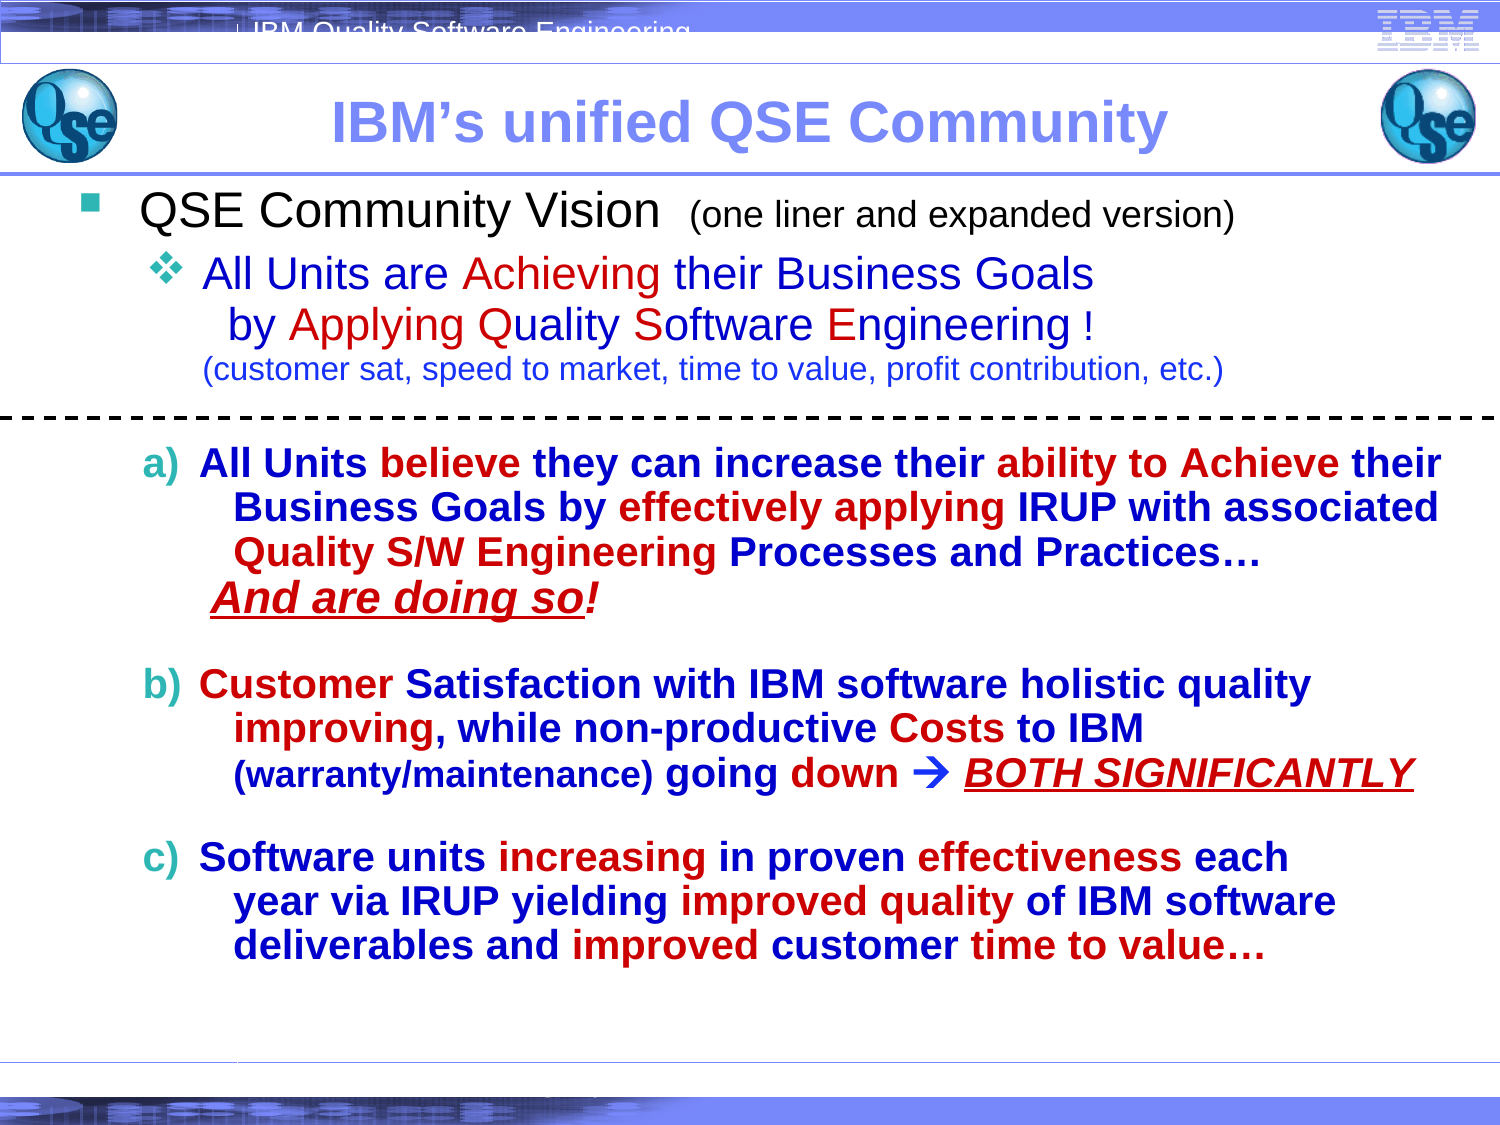

# IBM’s unified QSE Community
QSE Community Vision (one liner and expanded version)
All Units are Achieving their Business Goals
 by Applying Quality Software Engineering !
(customer sat, speed to market, time to value, profit contribution, etc.)
All Units believe they can increase their ability to Achieve their
 Business Goals by effectively applying IRUP with associated
 Quality S/W Engineering Processes and Practices…
 And are doing so!
Customer Satisfaction with IBM software holistic quality
 improving, while non-productive Costs to IBM
 (warranty/maintenance) going down  BOTH SIGNIFICANTLY
Software units increasing in proven effectiveness each
 year via IRUP yielding improved quality of IBM software
 deliverables and improved customer time to value…
18